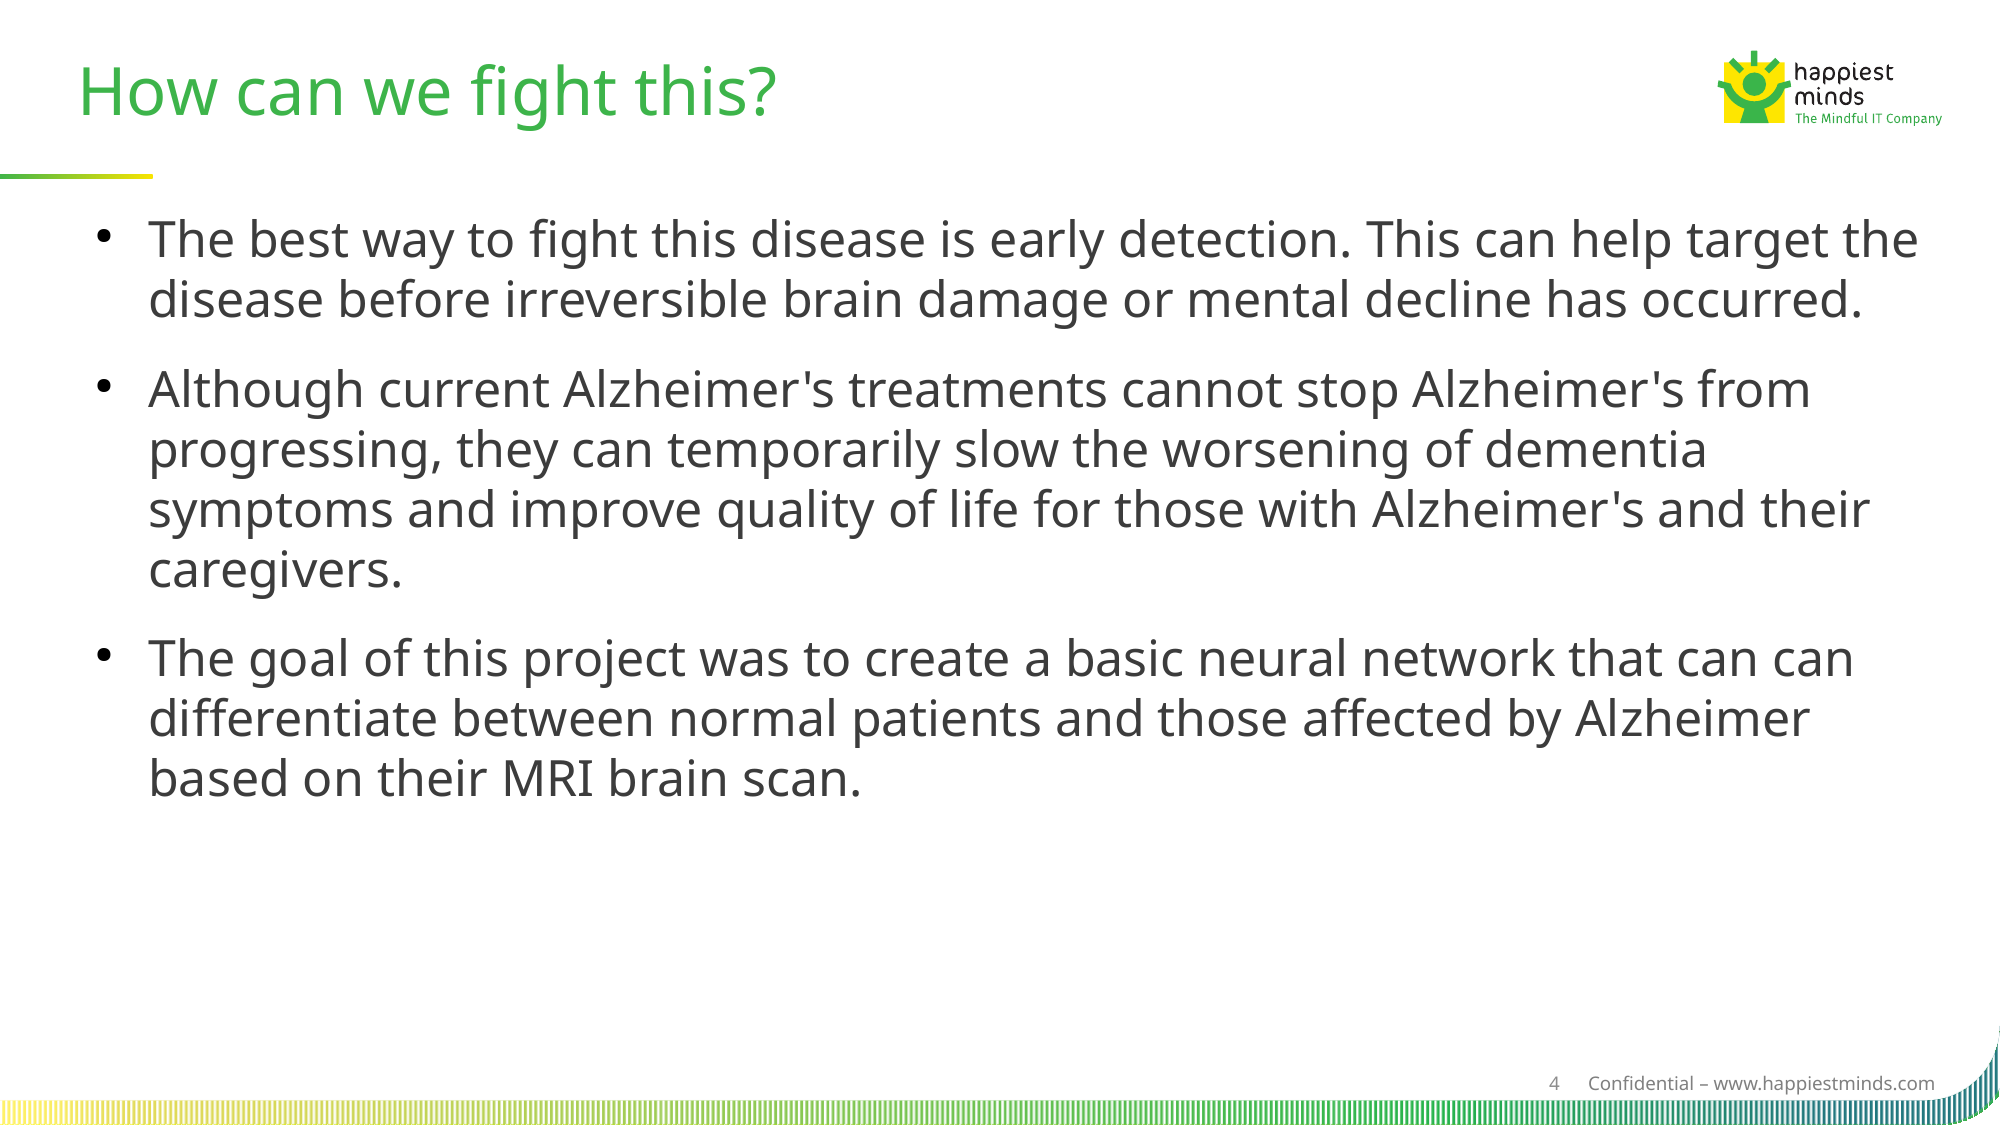

# How can we fight this?
The best way to fight this disease is early detection. This can help target the disease before irreversible brain damage or mental decline has occurred.
Although current Alzheimer's treatments cannot stop Alzheimer's from progressing, they can temporarily slow the worsening of dementia symptoms and improve quality of life for those with Alzheimer's and their caregivers.
The goal of this project was to create a basic neural network that can can differentiate between normal patients and those affected by Alzheimer based on their MRI brain scan.